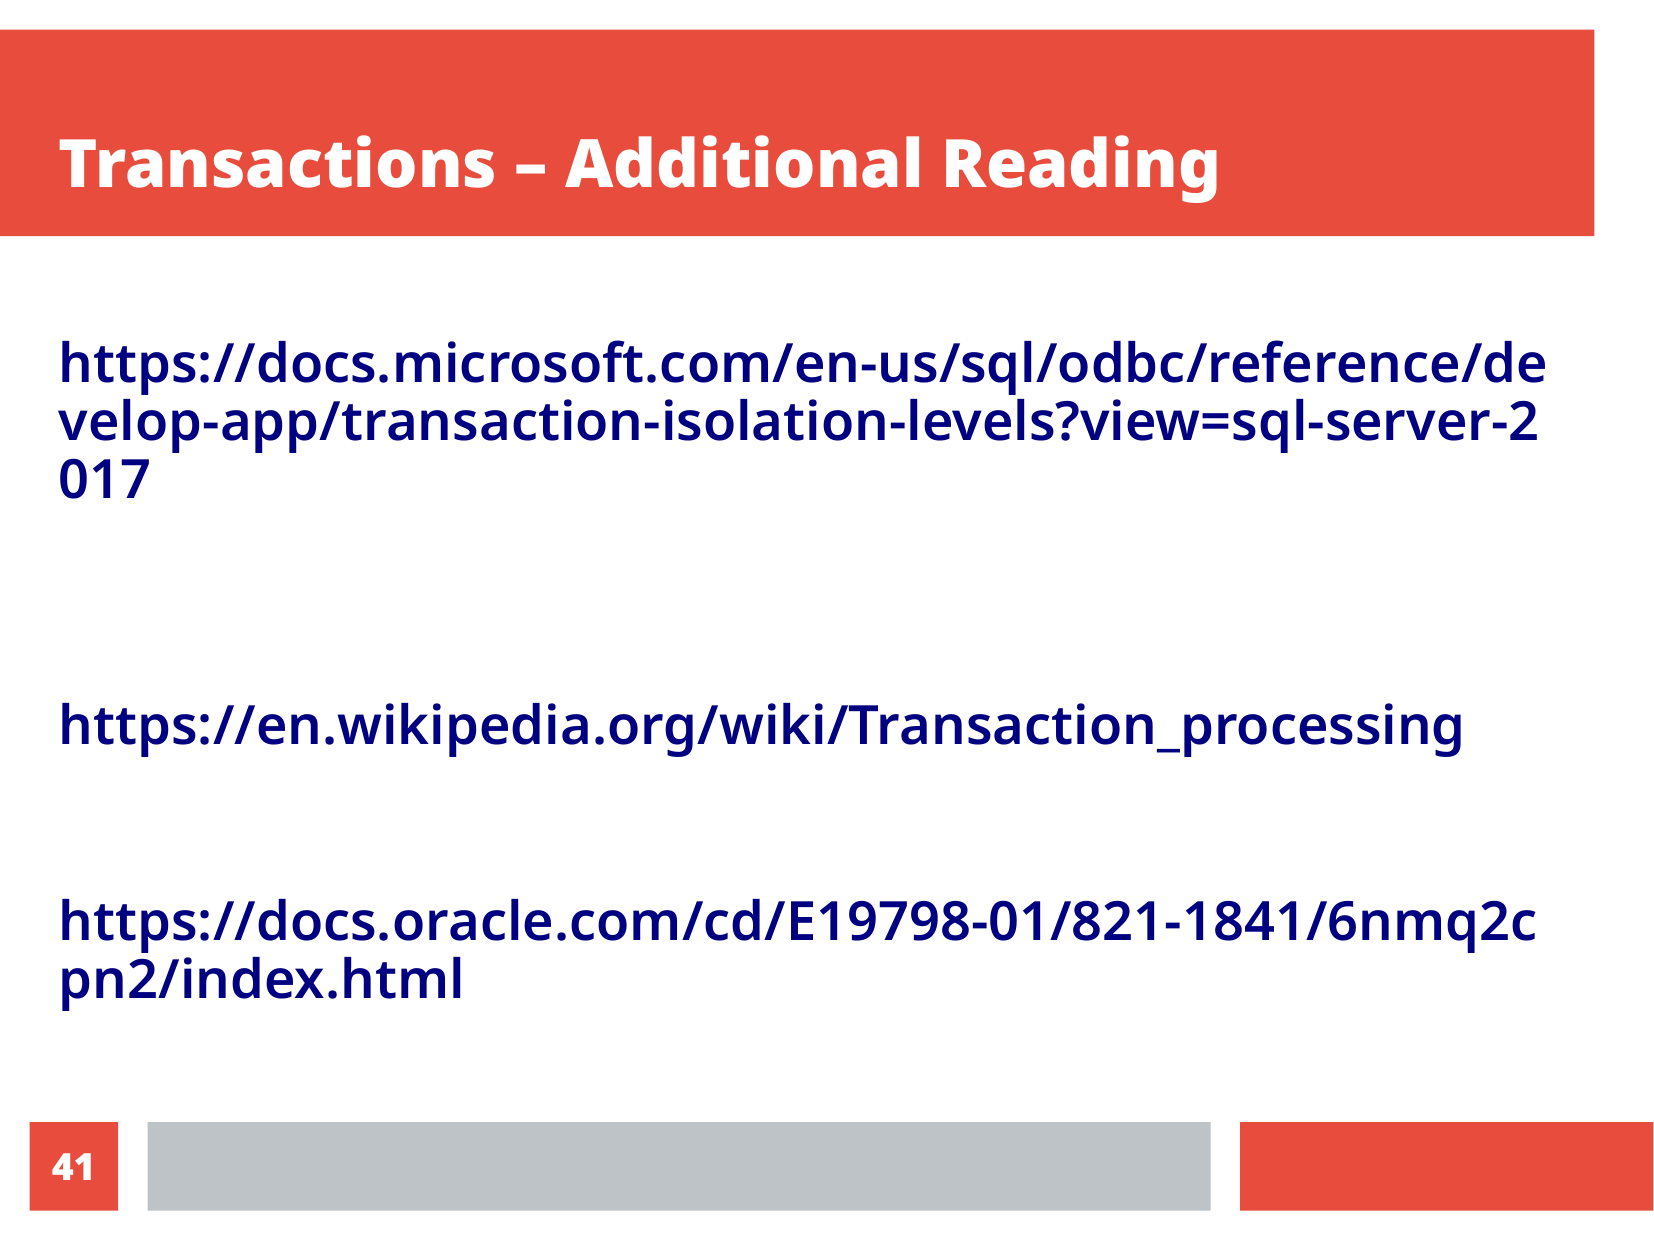

# Transactions – Additional Reading
https://docs.microsoft.com/en-us/sql/odbc/reference/develop-app/transaction-isolation-levels?view=sql-server-2017
https://en.wikipedia.org/wiki/Transaction_processing
https://docs.oracle.com/cd/E19798-01/821-1841/6nmq2cpn2/index.html
41